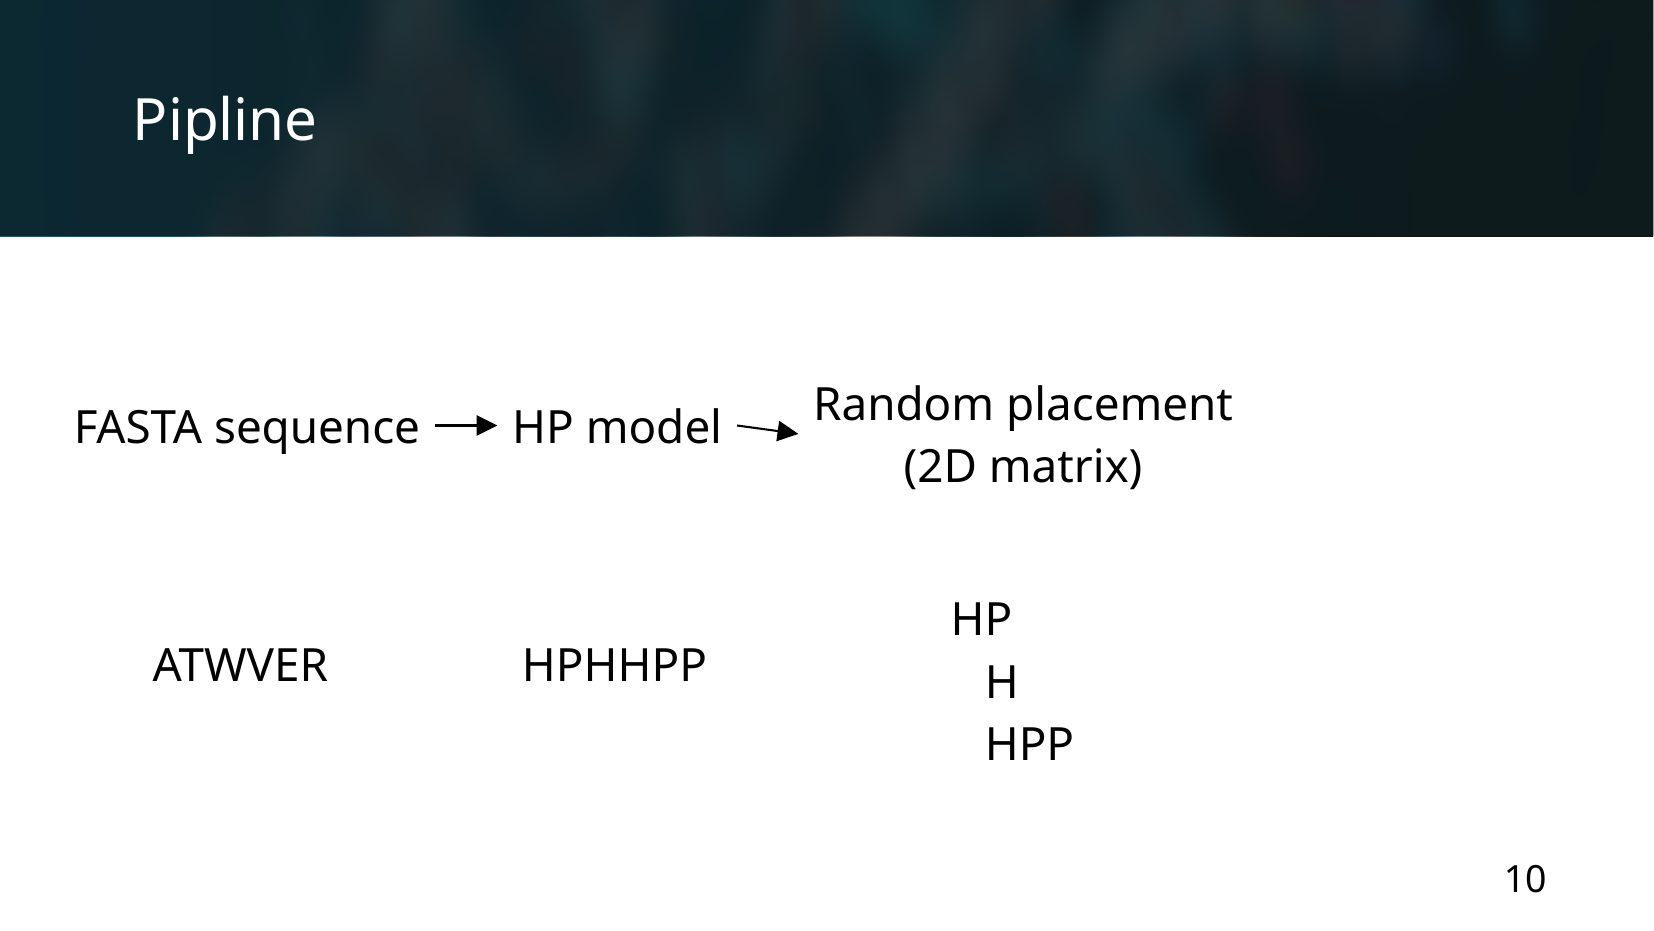

Pipline
Random placement
(2D matrix)
FASTA sequence
HP model
HP
HH
HHPP
ATWVER
HPHHPP